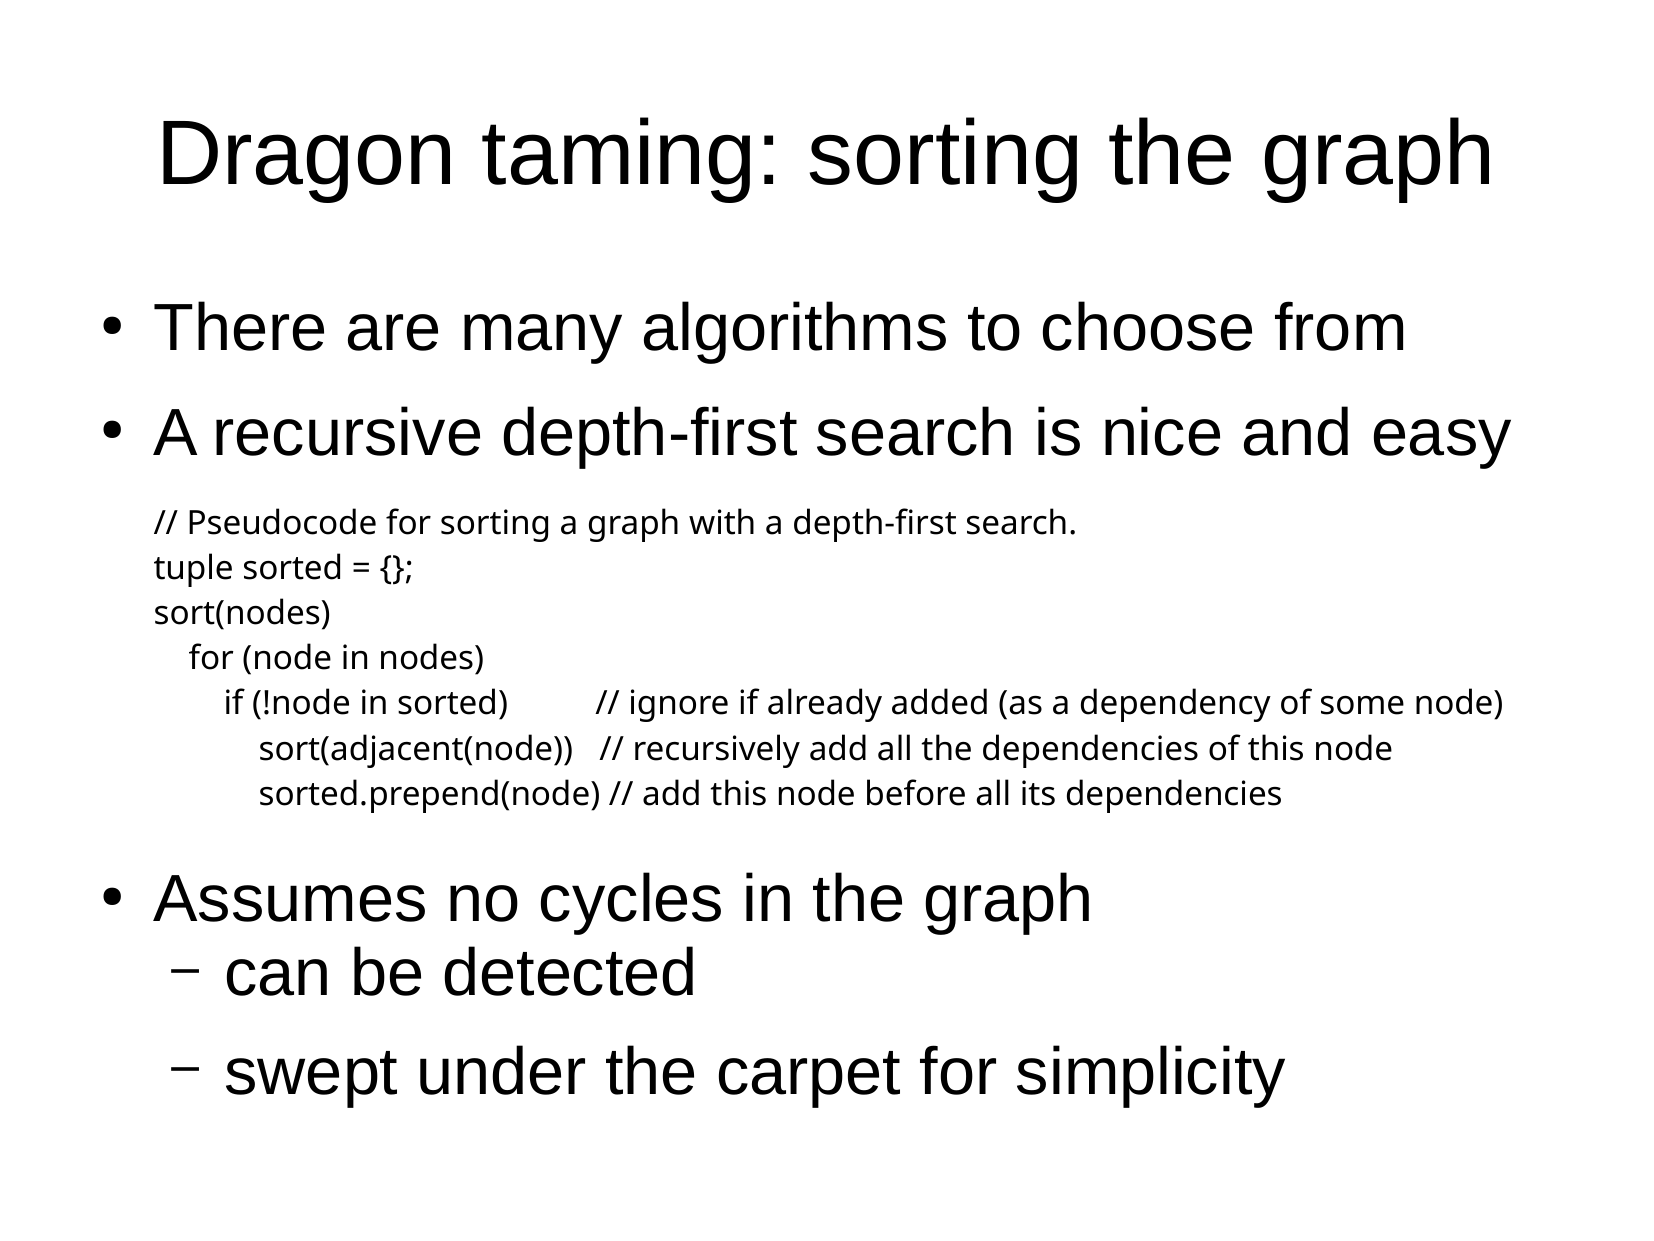

# Dragon taming: sorting the graph
There are many algorithms to choose from
A recursive depth-first search is nice and easy
// Pseudocode for sorting a graph with a depth-first search.
tuple sorted = {};
sort(nodes)
 for (node in nodes)
 if (!node in sorted) // ignore if already added (as a dependency of some node)
 sort(adjacent(node)) // recursively add all the dependencies of this node
 sorted.prepend(node) // add this node before all its dependencies
Assumes no cycles in the graph
can be detected
swept under the carpet for simplicity